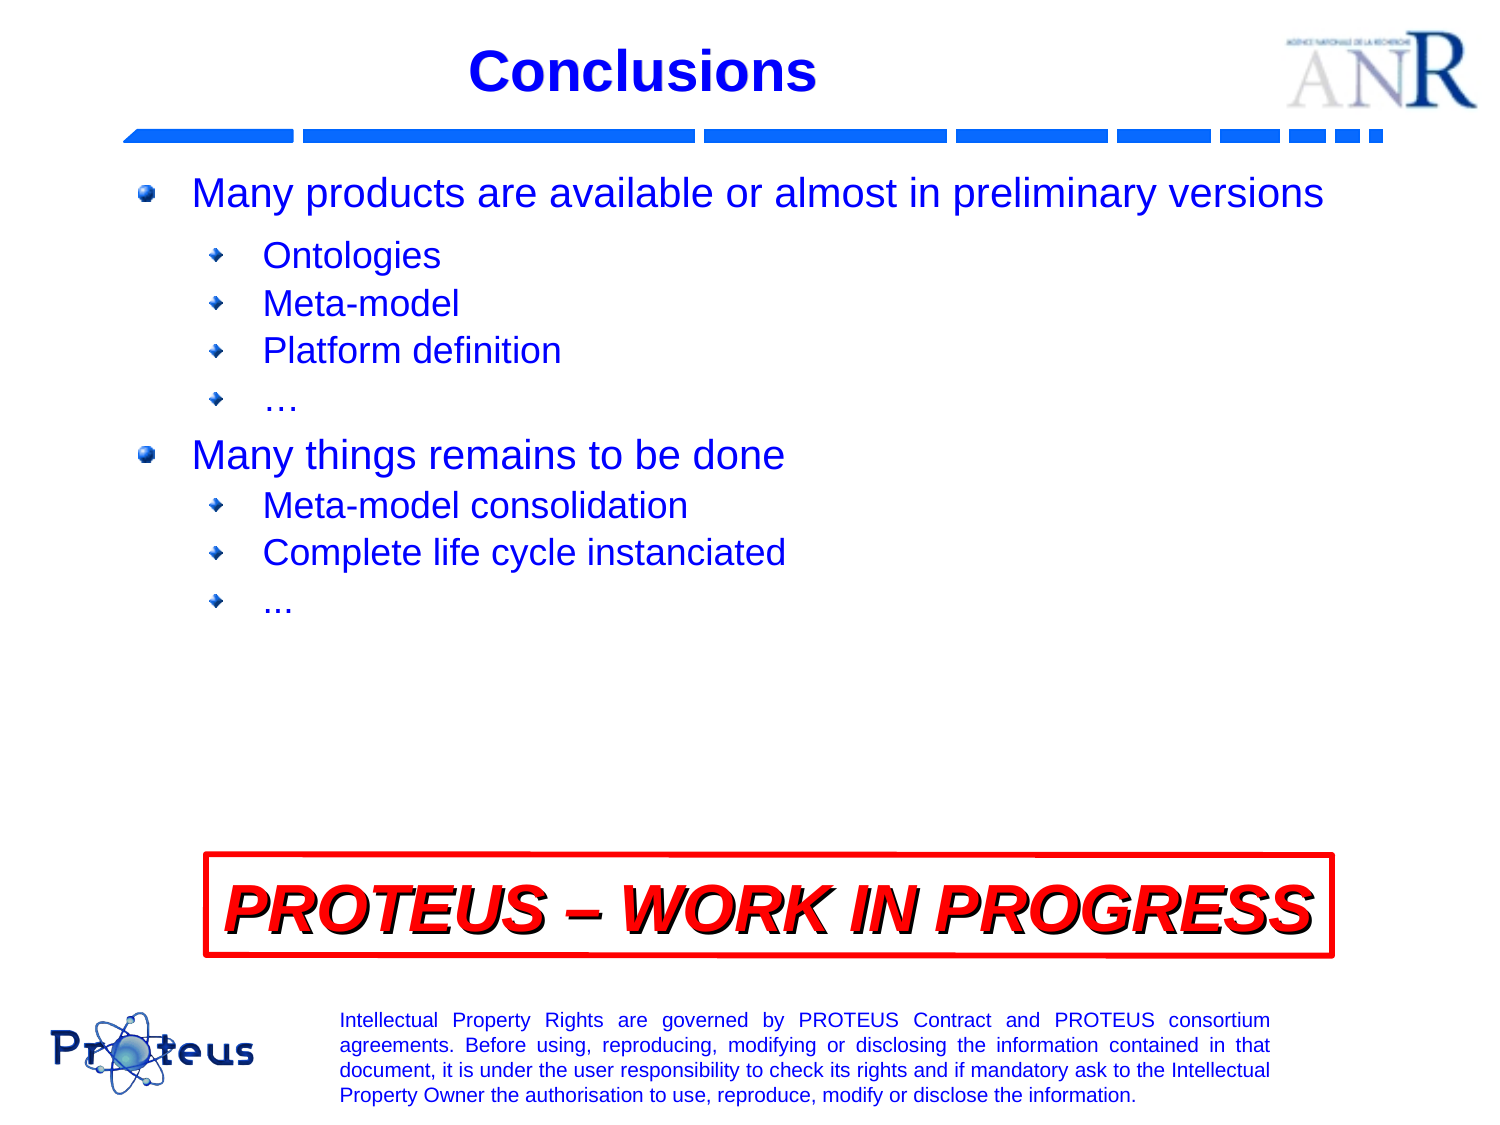

# Conclusions
Many products are available or almost in preliminary versions
Ontologies
Meta-model
Platform definition
…
Many things remains to be done
Meta-model consolidation
Complete life cycle instanciated
...
PROTEUS – WORK IN PROGRESS